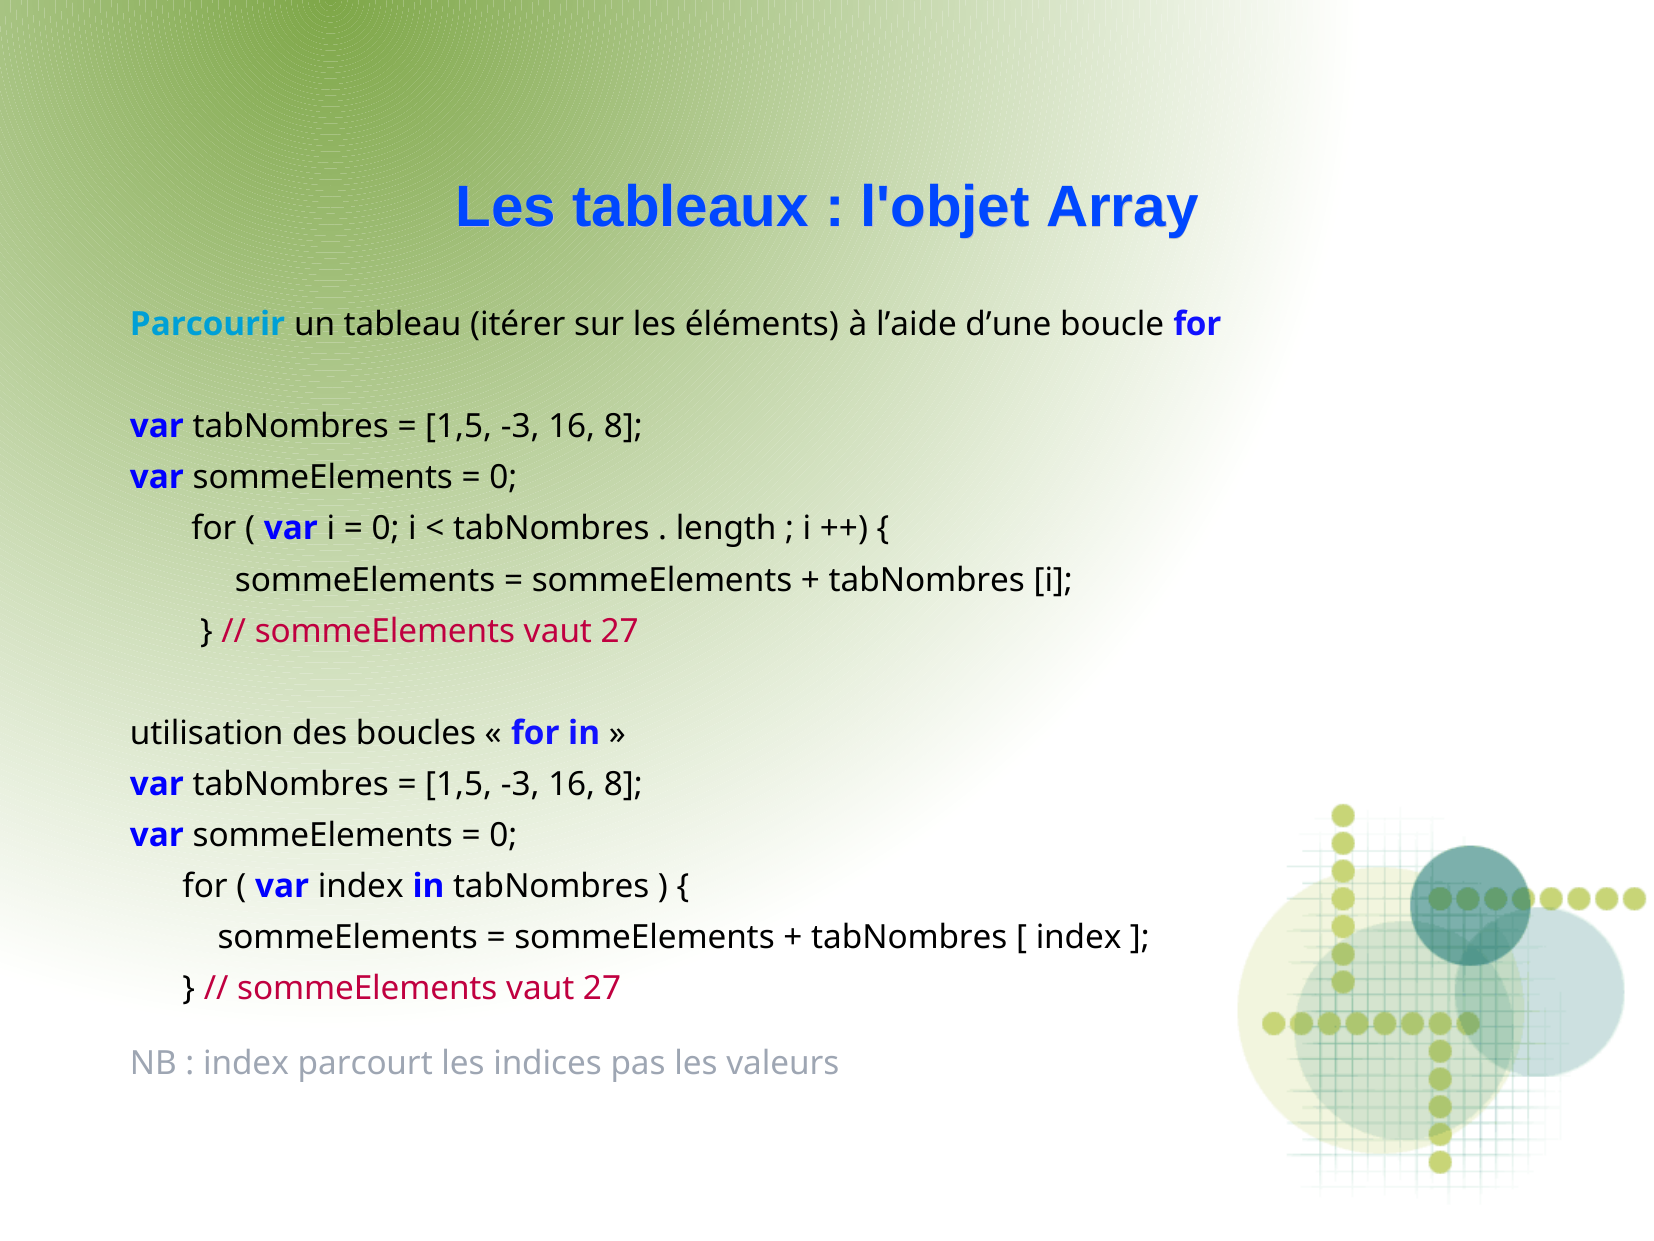

# Les tableaux : l'objet Array
Parcourir un tableau (itérer sur les éléments) à l’aide d’une boucle for
var tabNombres = [1,5, -3, 16, 8];
var sommeElements = 0;
 for ( var i = 0; i < tabNombres . length ; i ++) {
 sommeElements = sommeElements + tabNombres [i];
 } // sommeElements vaut 27
utilisation des boucles « for in »
var tabNombres = [1,5, -3, 16, 8];
var sommeElements = 0;
 for ( var index in tabNombres ) {
 sommeElements = sommeElements + tabNombres [ index ];
 } // sommeElements vaut 27
NB : index parcourt les indices pas les valeurs